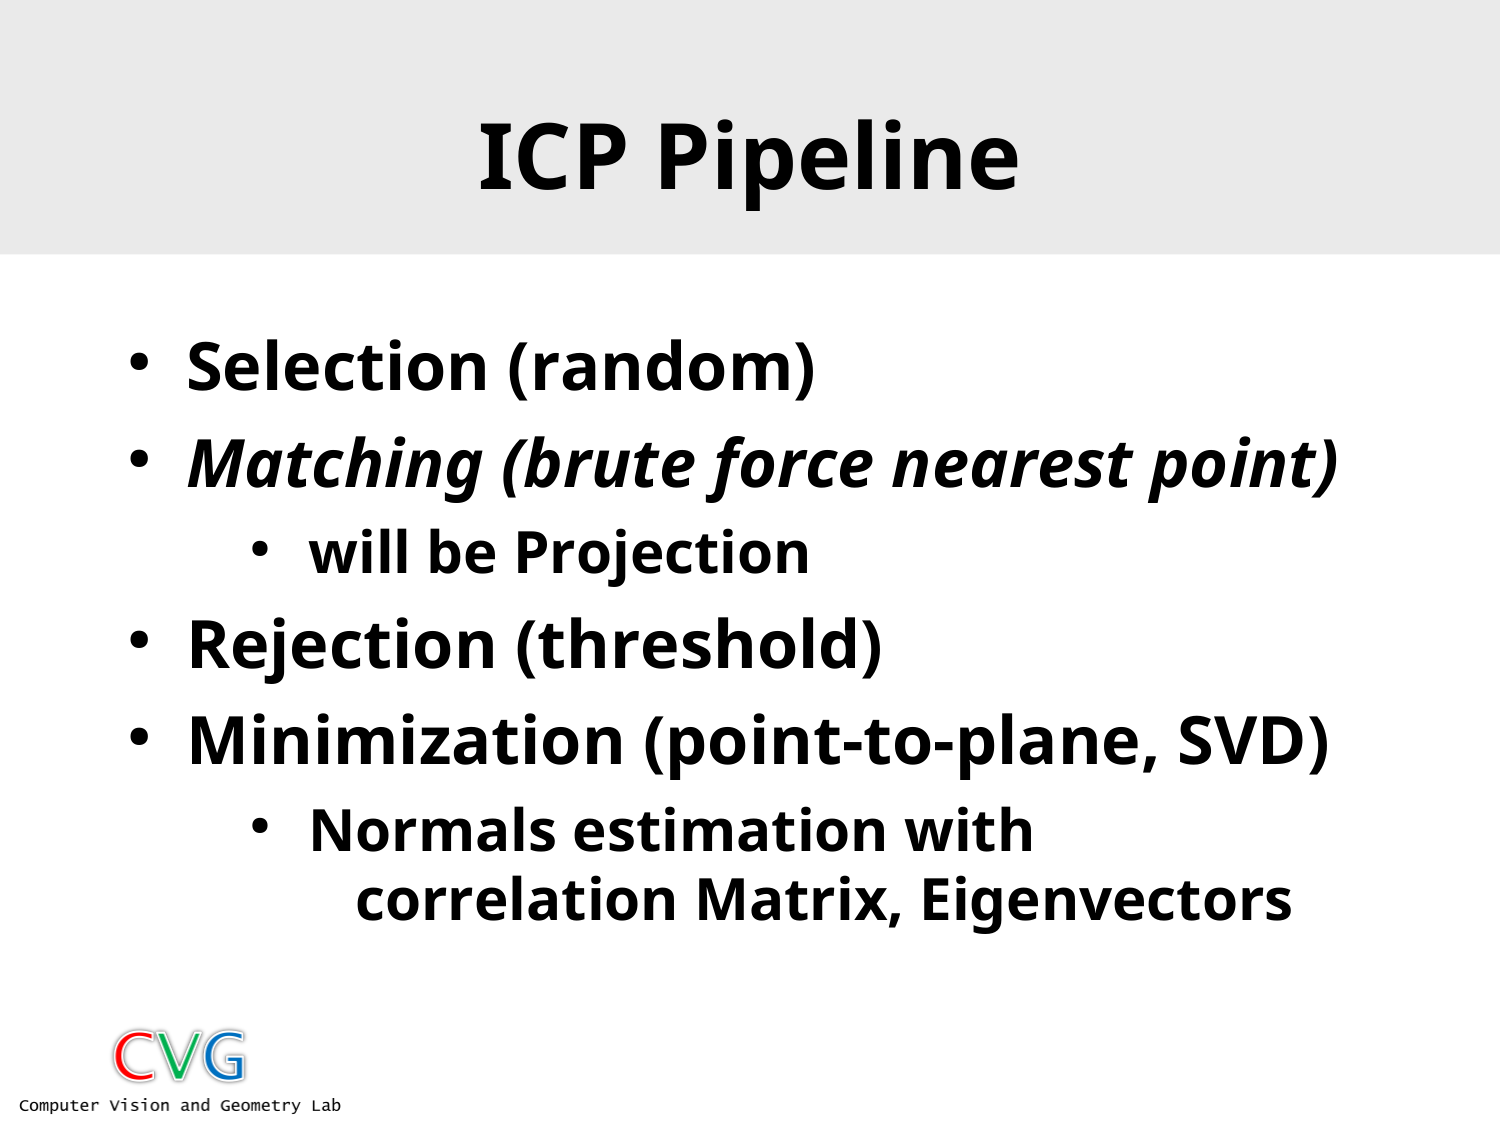

# ICP Pipeline
Selection (random)
Matching (brute force nearest point)
will be Projection
Rejection (threshold)
Minimization (point-to-plane, SVD)
Normals estimation with correlation Matrix, Eigenvectors